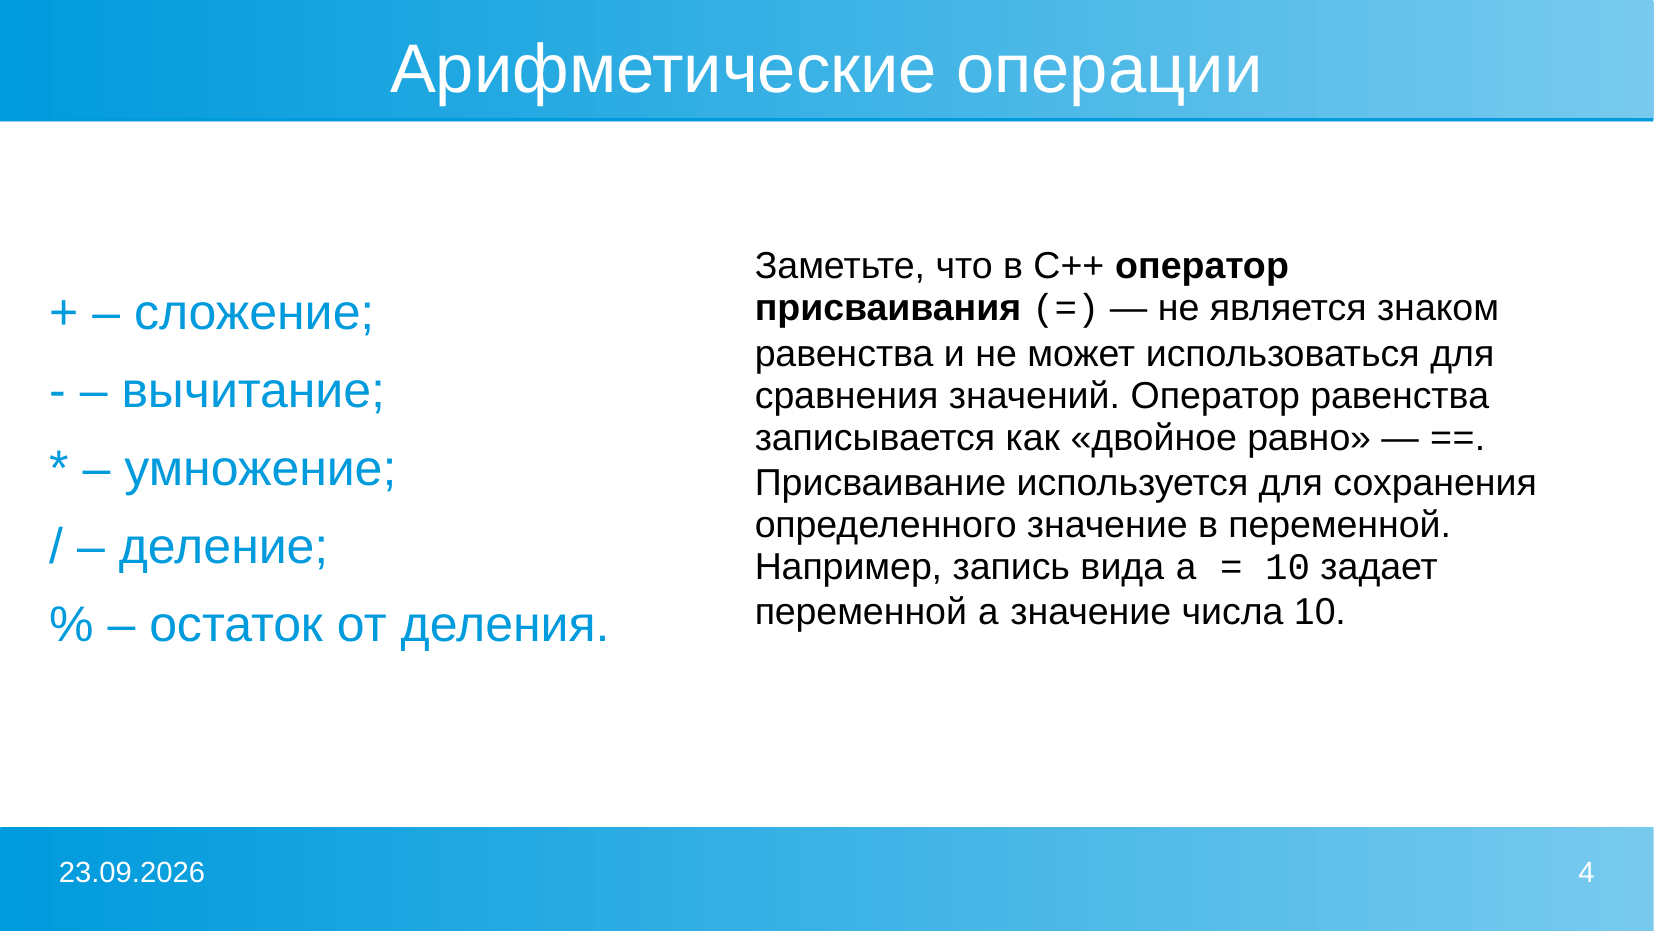

# Арифметические операции
Заметьте, что в C++ оператор присваивания (=) — не является знаком равенства и не может использоваться для сравнения значений. Оператор равенства записывается как «двойное равно» — ==.
Присваивание используется для сохранения определенного значение в переменной. Например, запись вида a = 10 задает переменной a значение числа 10.
+ – сложение;
- – вычитание;
* – умножение;
/ – деление;
% – остаток от деления.
4